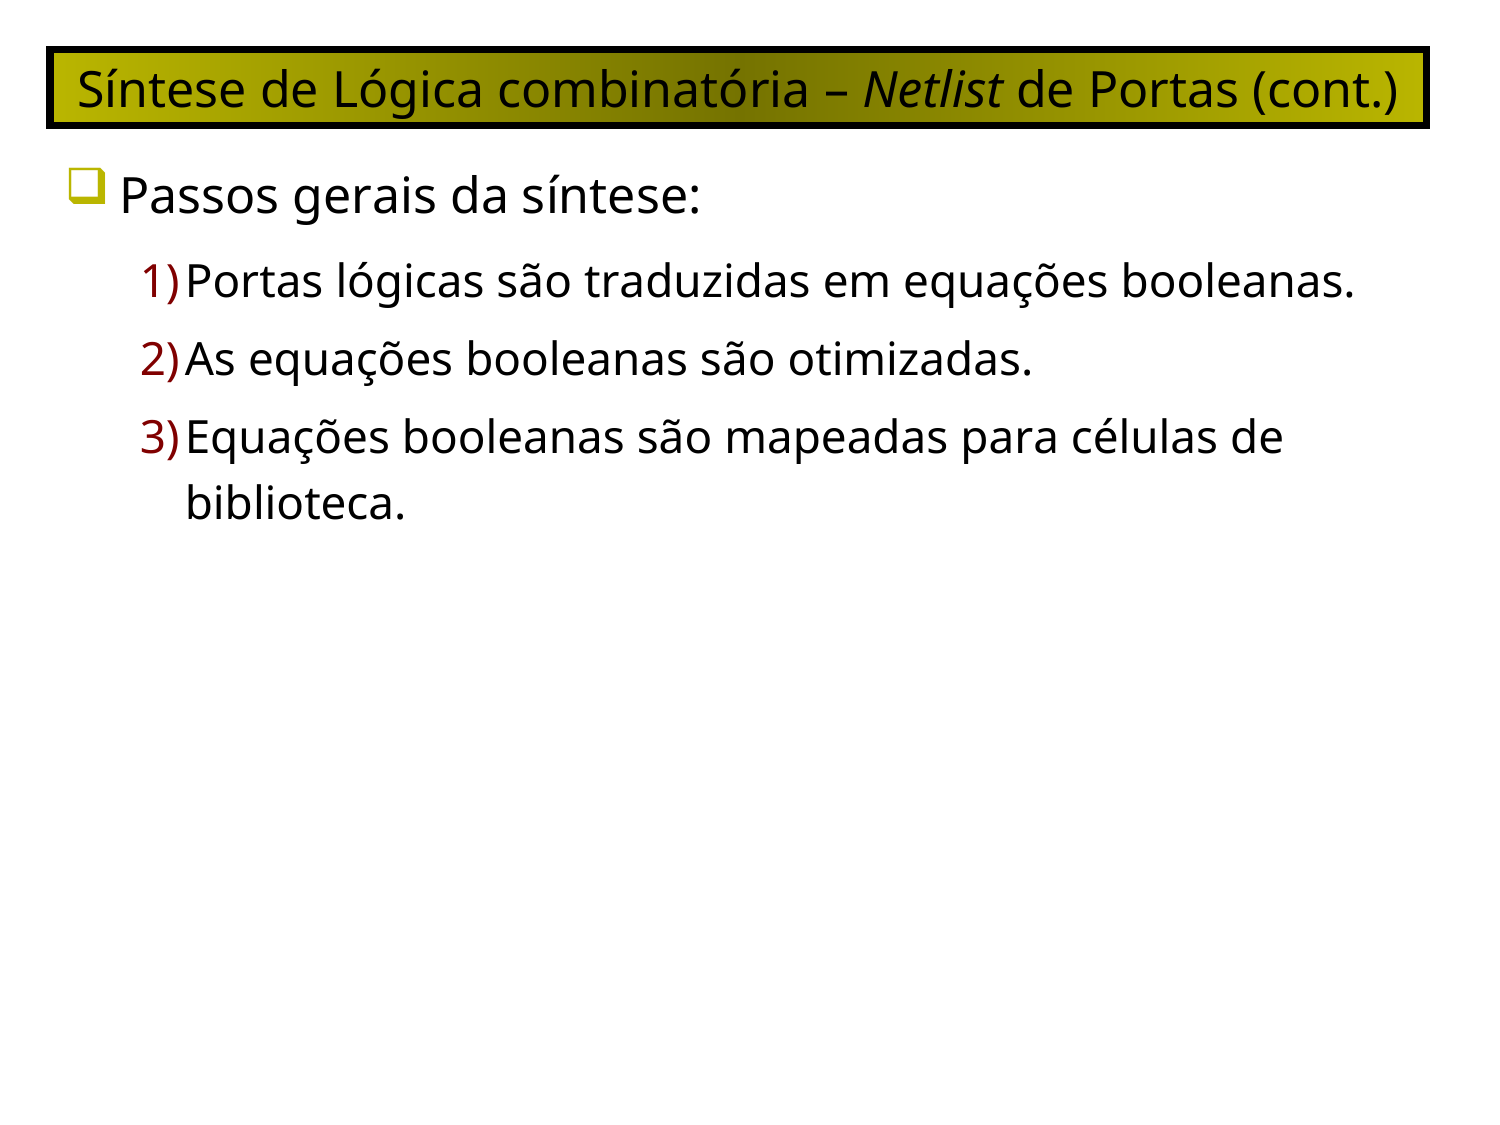

# Síntese de Lógica combinatória – Netlist de Portas (cont.)‏
Passos gerais da síntese:
Portas lógicas são traduzidas em equações booleanas.
As equações booleanas são otimizadas.
Equações booleanas são mapeadas para células de biblioteca.